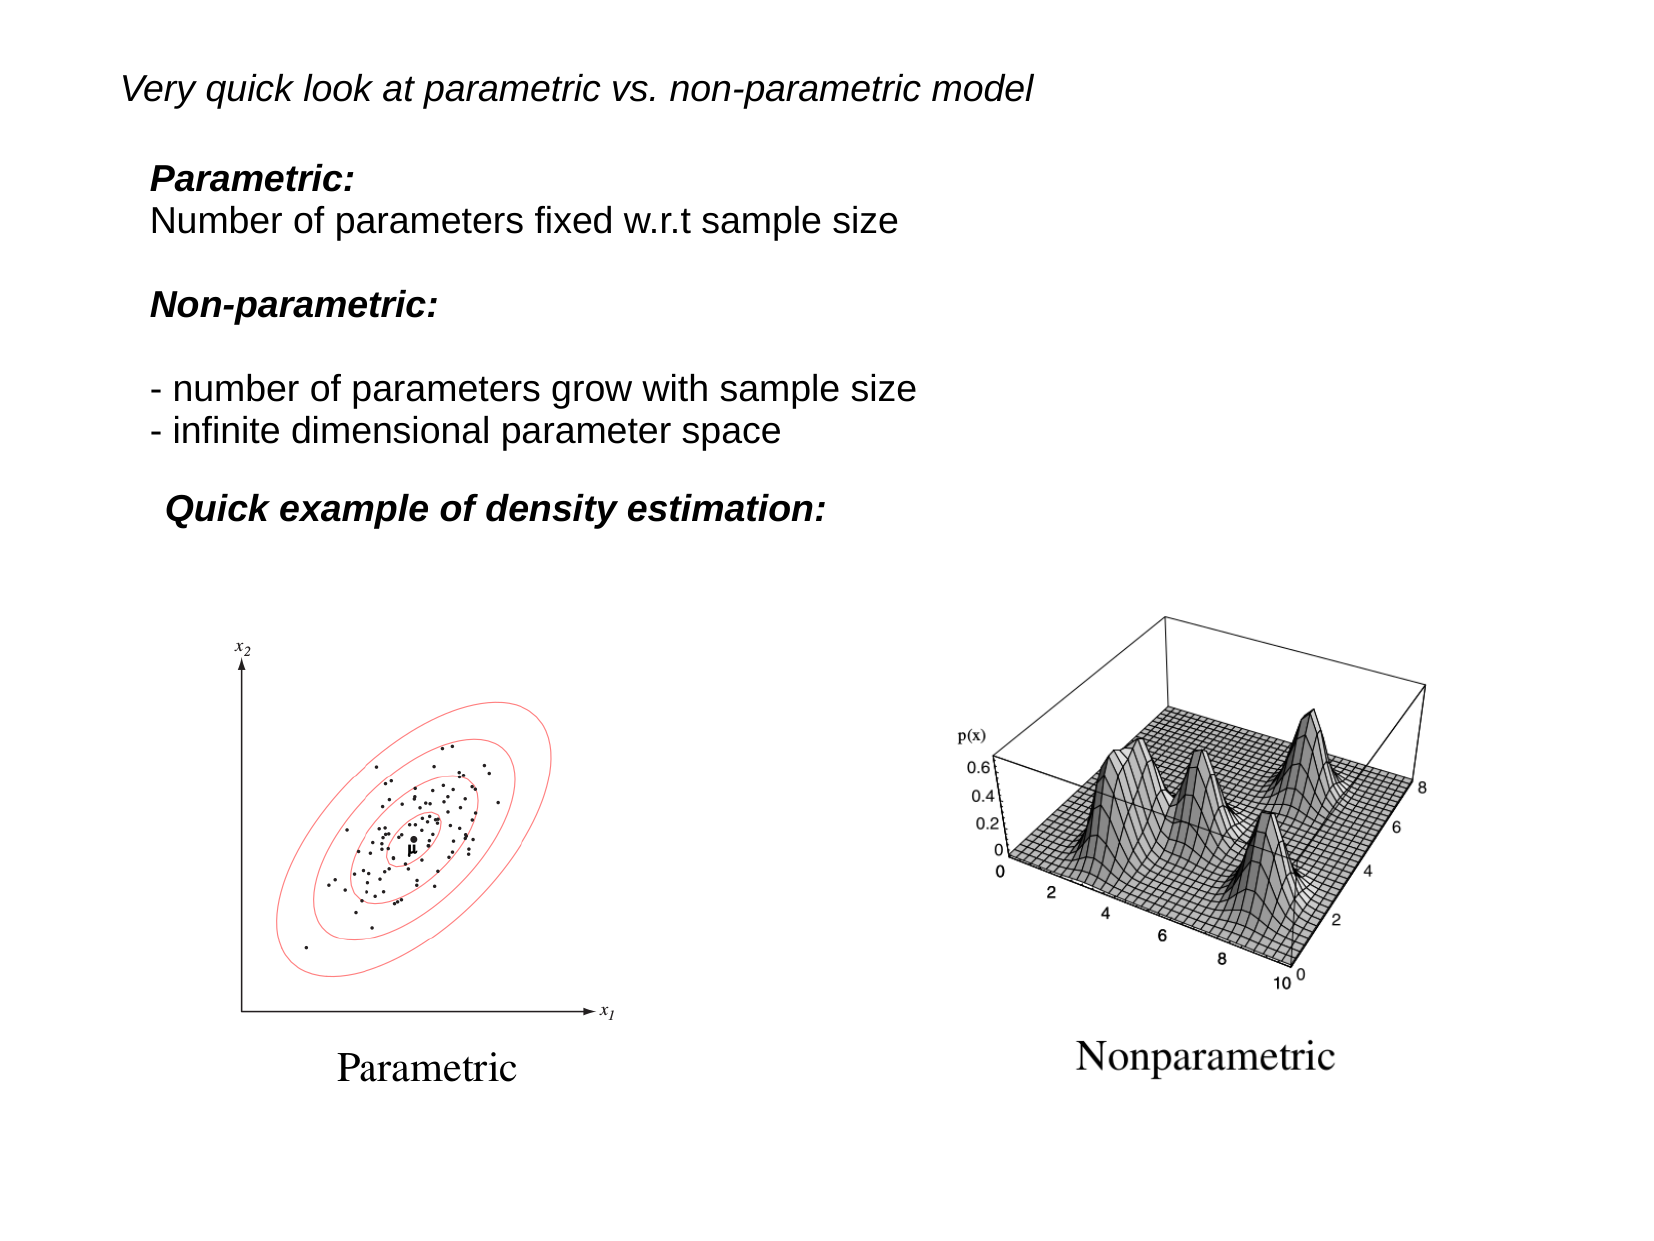

Very quick look at parametric vs. non-parametric model
Parametric:
Number of parameters fixed w.r.t sample size
Non-parametric:
- number of parameters grow with sample size
- infinite dimensional parameter space
Quick example of density estimation: